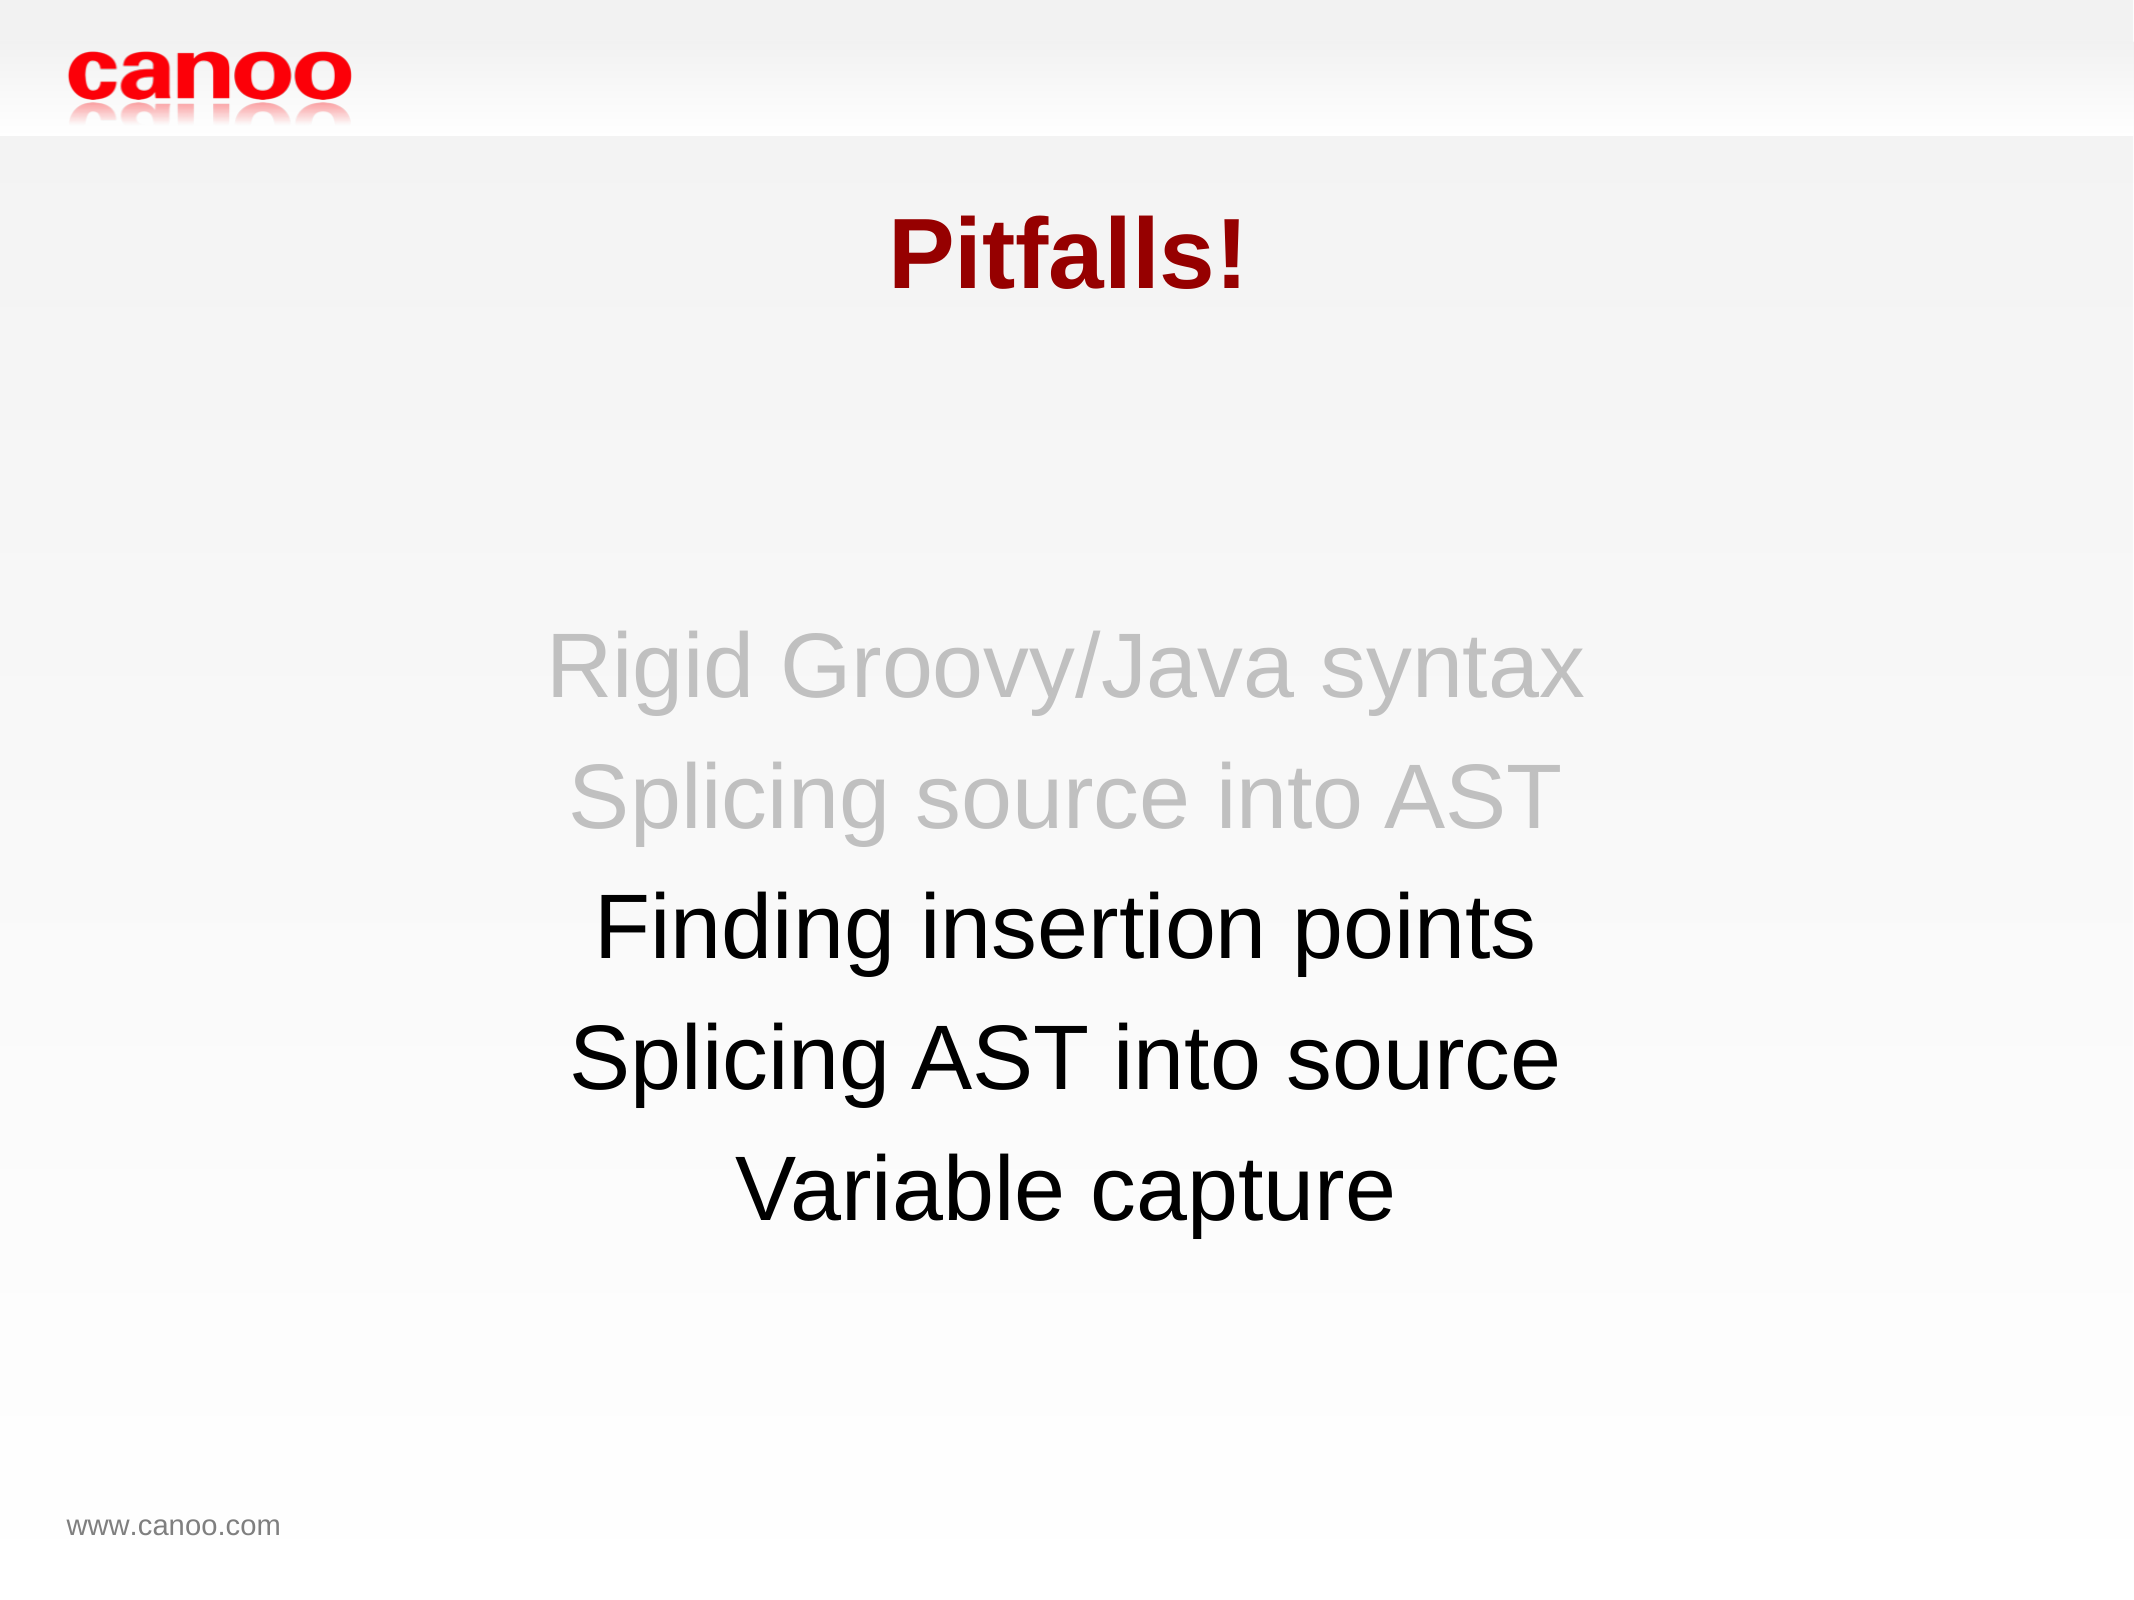

Pitfalls!
# Rigid Groovy/Java syntax
Splicing source into AST
Finding insertion points
Splicing AST into source
Variable capture